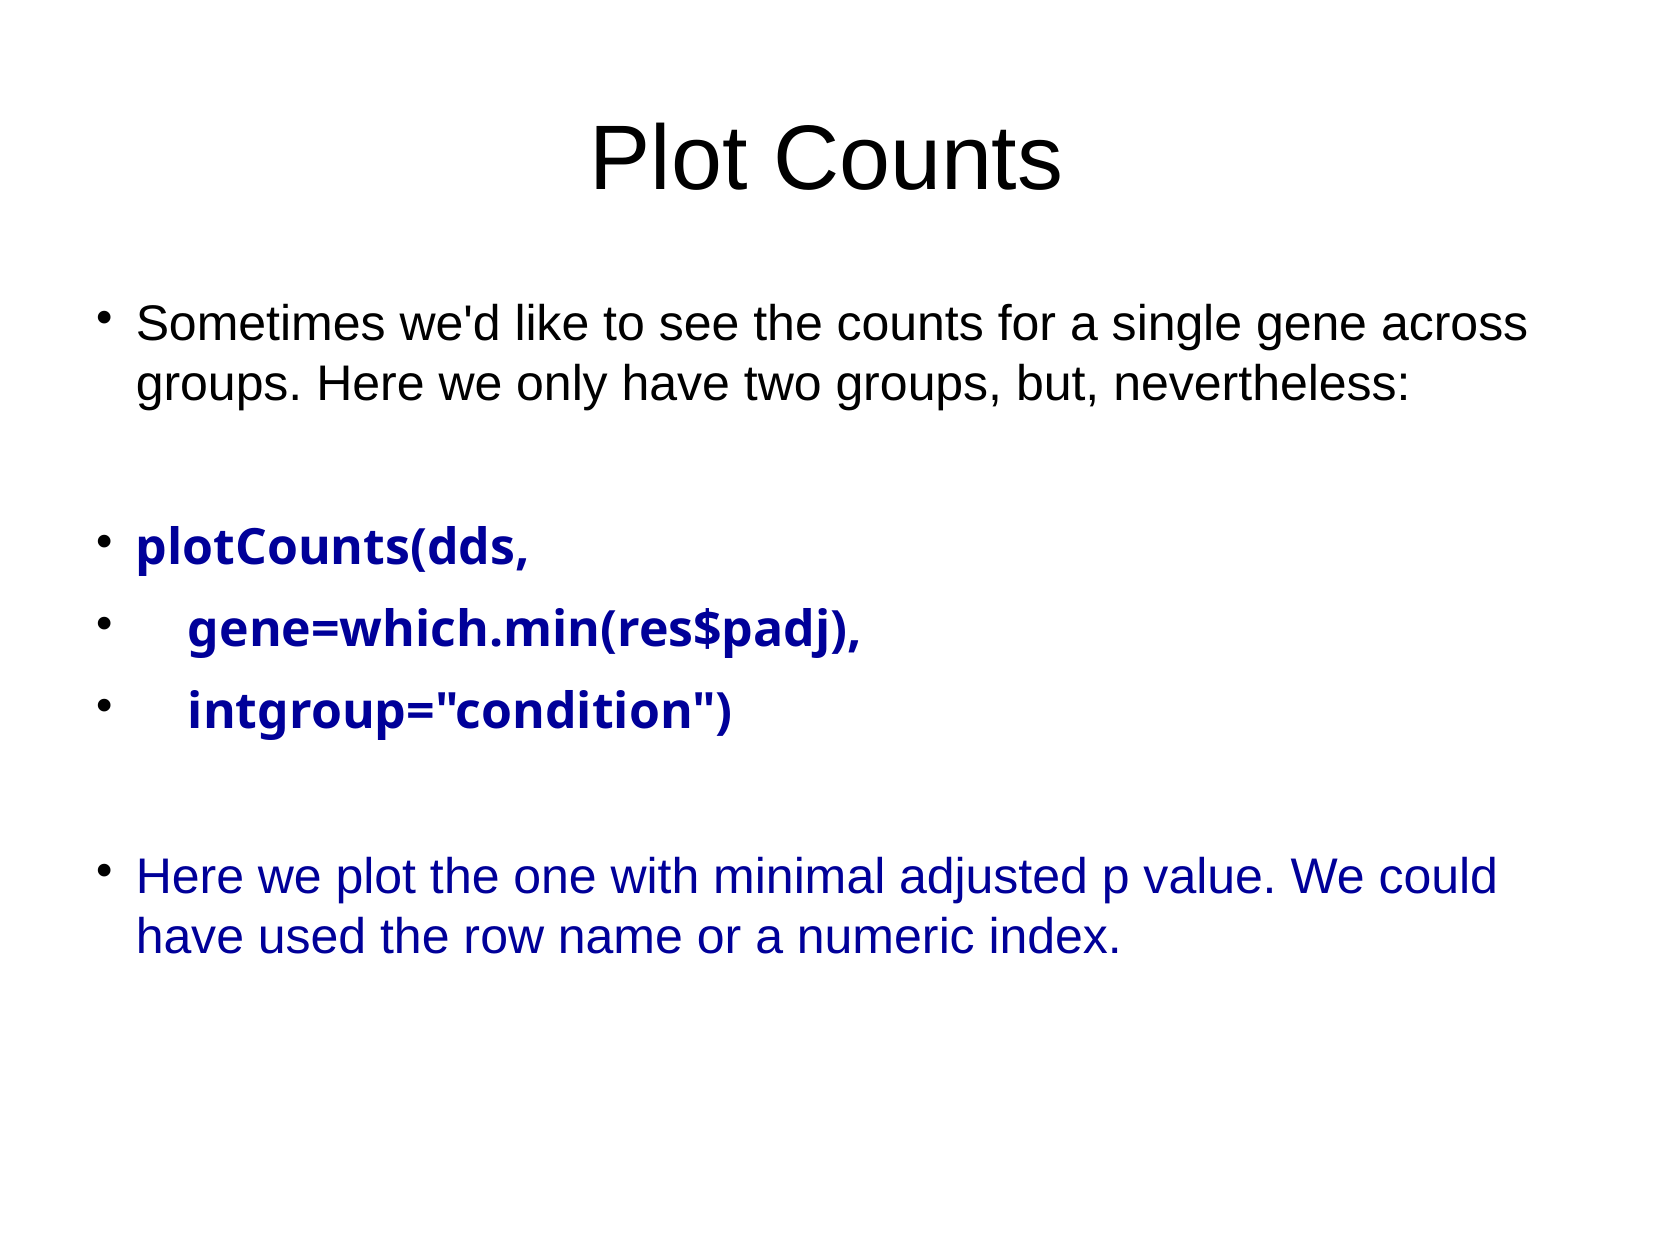

Plot Counts
Sometimes we'd like to see the counts for a single gene across groups. Here we only have two groups, but, nevertheless:
plotCounts(dds,
 gene=which.min(res$padj),
 intgroup="condition")
Here we plot the one with minimal adjusted p value. We could have used the row name or a numeric index.